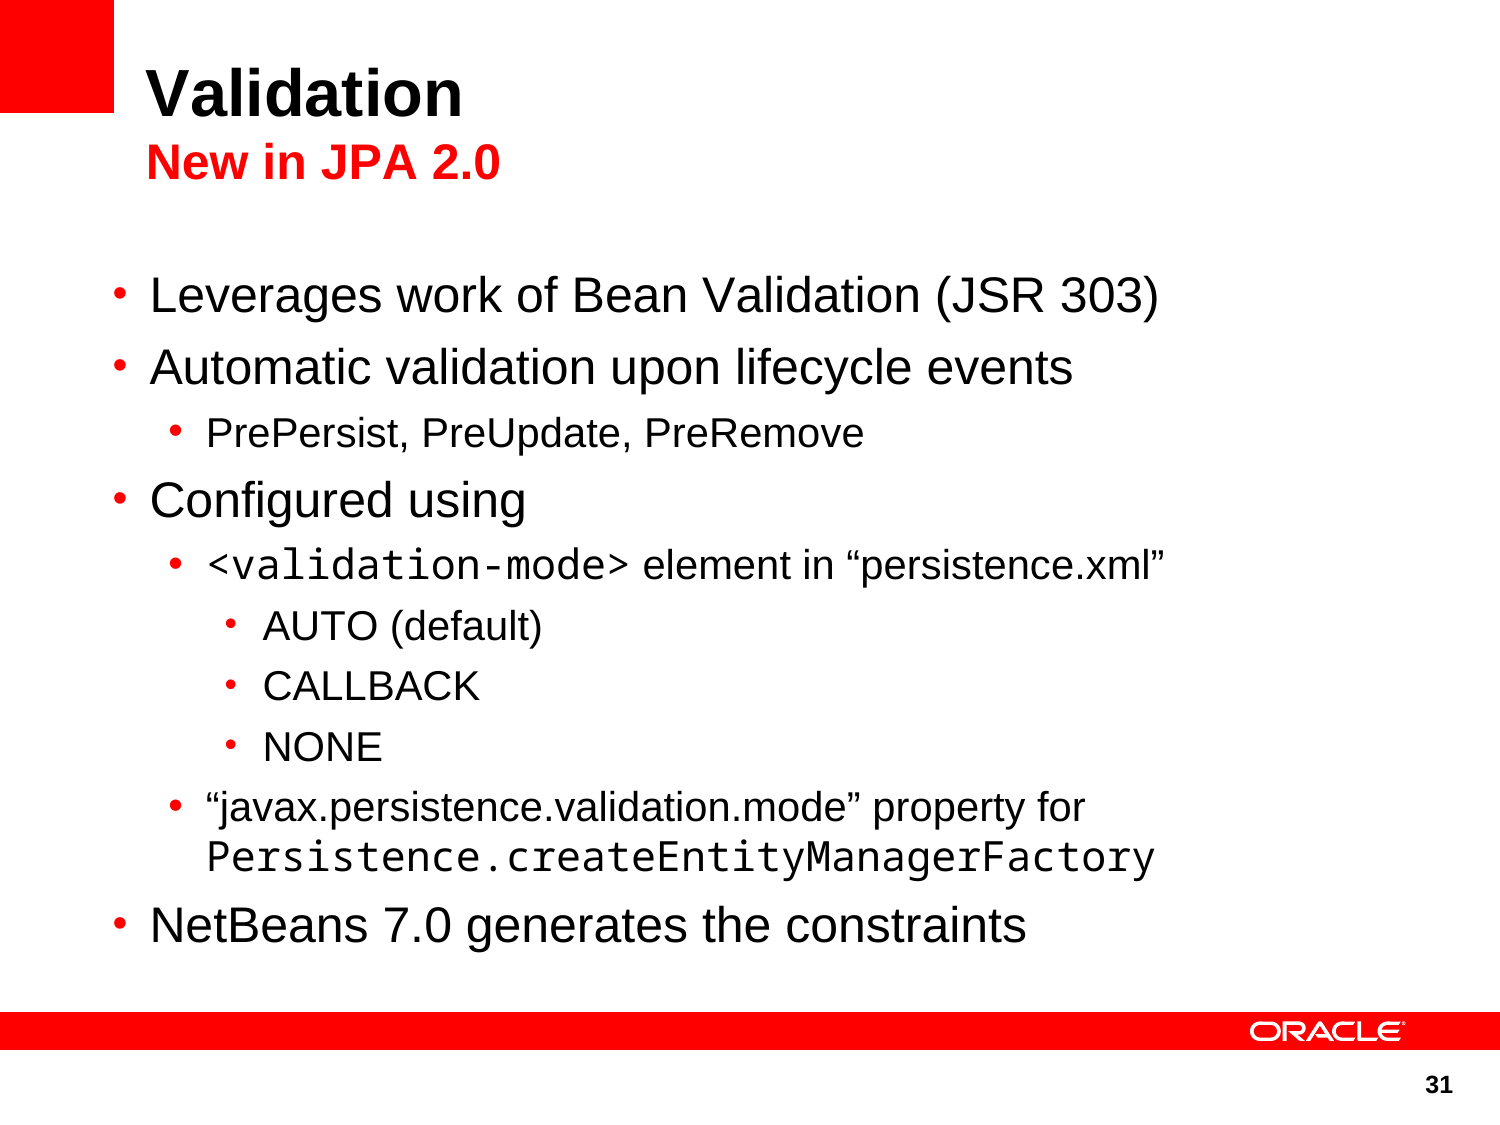

# Validation New in JPA 2.0
Leverages work of Bean Validation (JSR 303)
Automatic validation upon lifecycle events
PrePersist, PreUpdate, PreRemove
Configured using
<validation-mode> element in “persistence.xml”
AUTO (default)
CALLBACK
NONE
“javax.persistence.validation.mode” property for Persistence.createEntityManagerFactory
NetBeans 7.0 generates the constraints